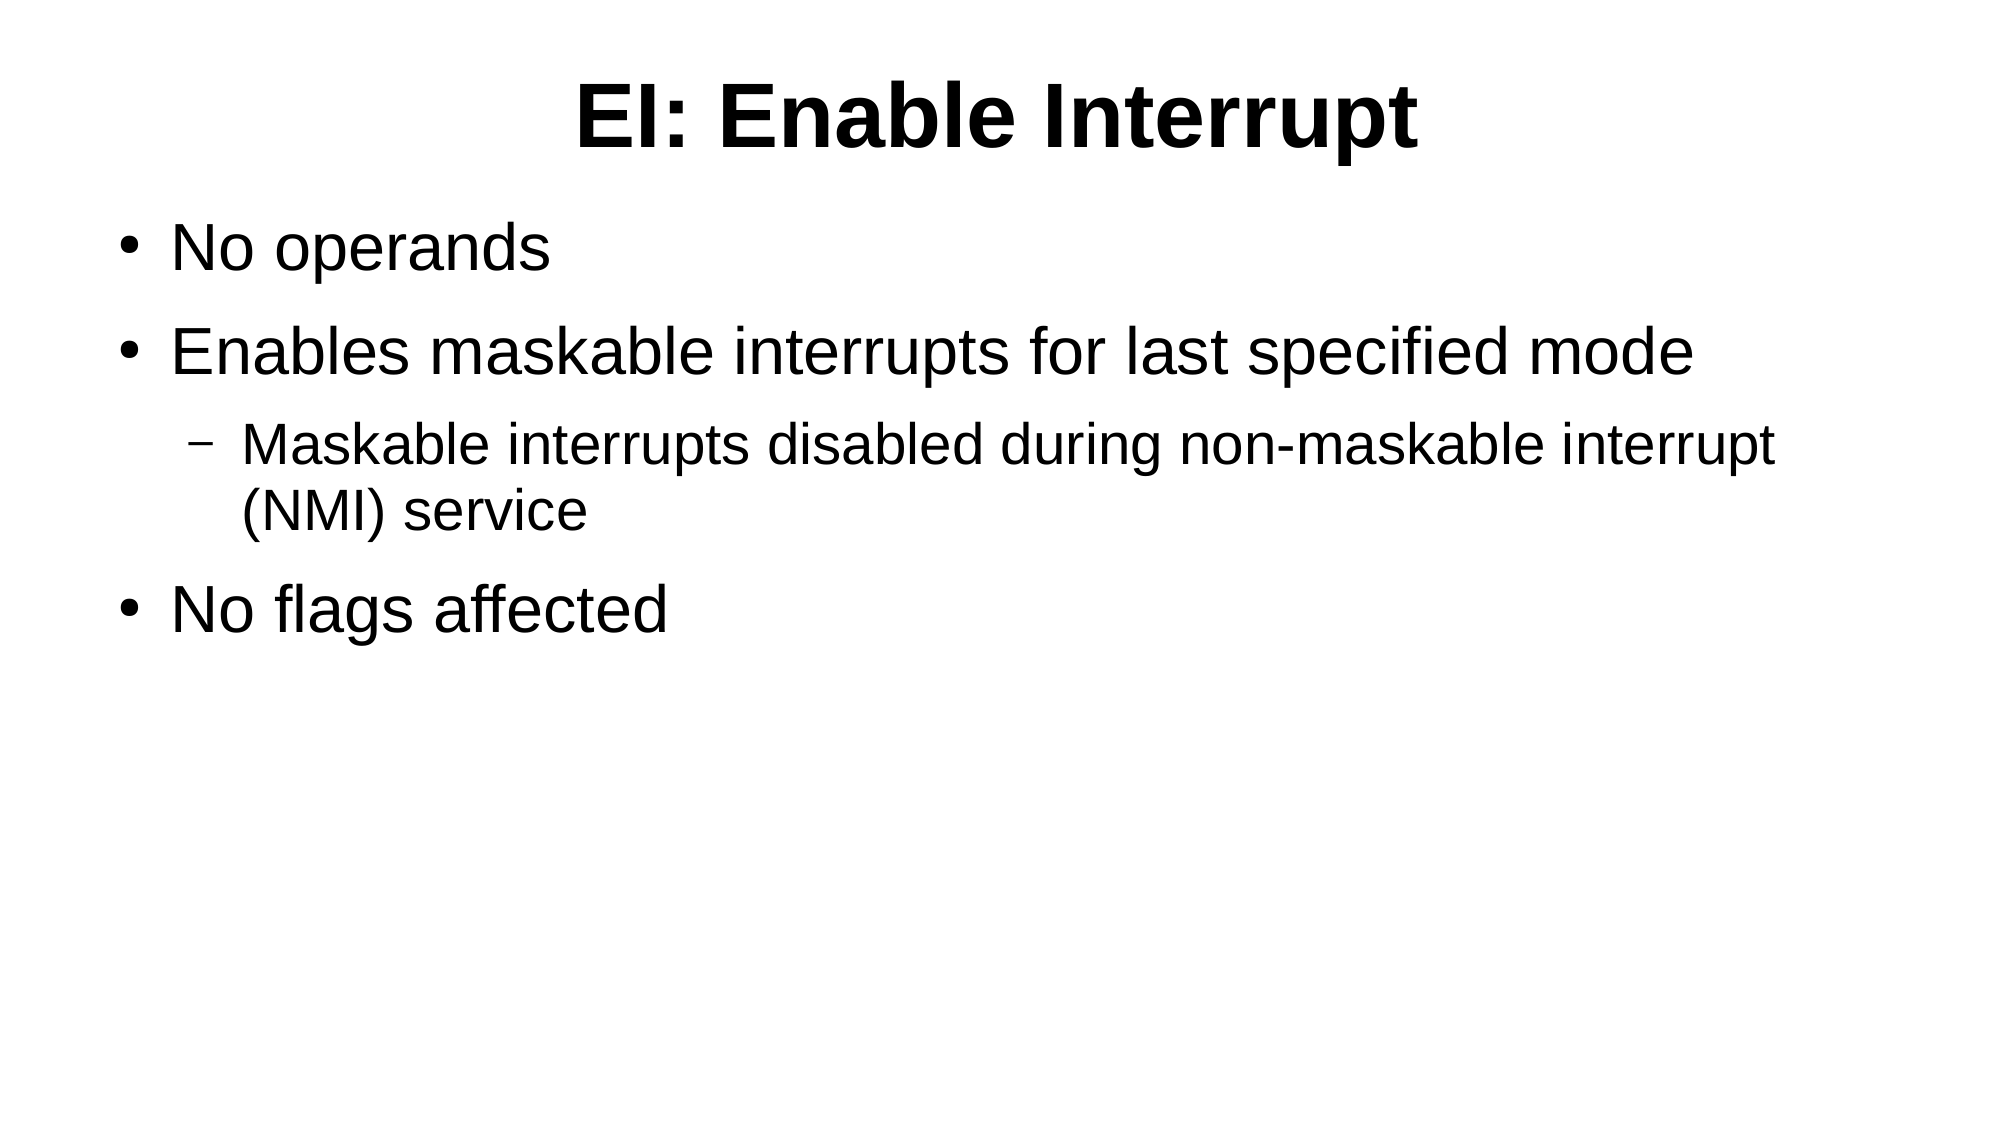

# EI: Enable Interrupt
No operands
Enables maskable interrupts for last specified mode
Maskable interrupts disabled during non-maskable interrupt (NMI) service
No flags affected